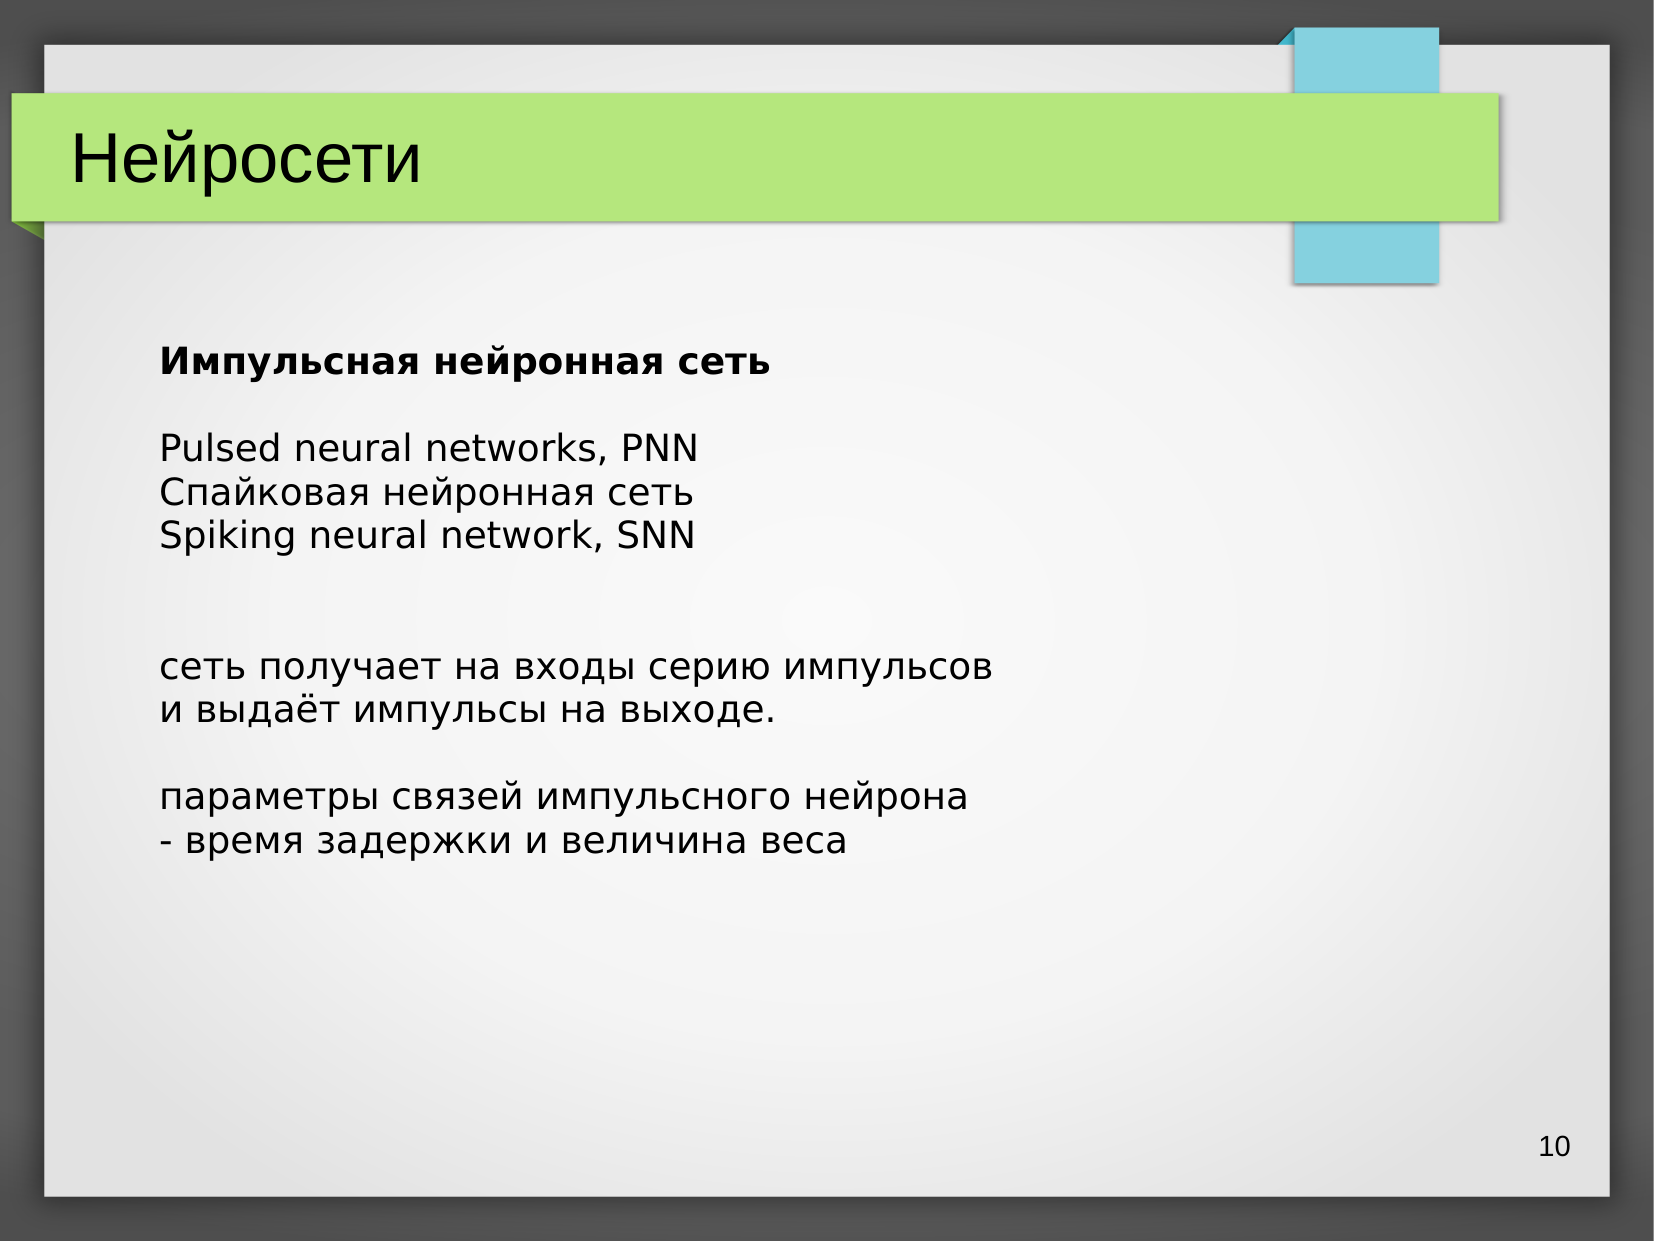

# Нейросети
Импульсная нейронная сеть
Pulsed neural networks, PNN
Спайковая нейронная сеть
Spiking neural network, SNN
сеть получает на входы серию импульсов
и выдаёт импульсы на выходе.
параметры связей импульсного нейрона
- время задержки и величина веса
10